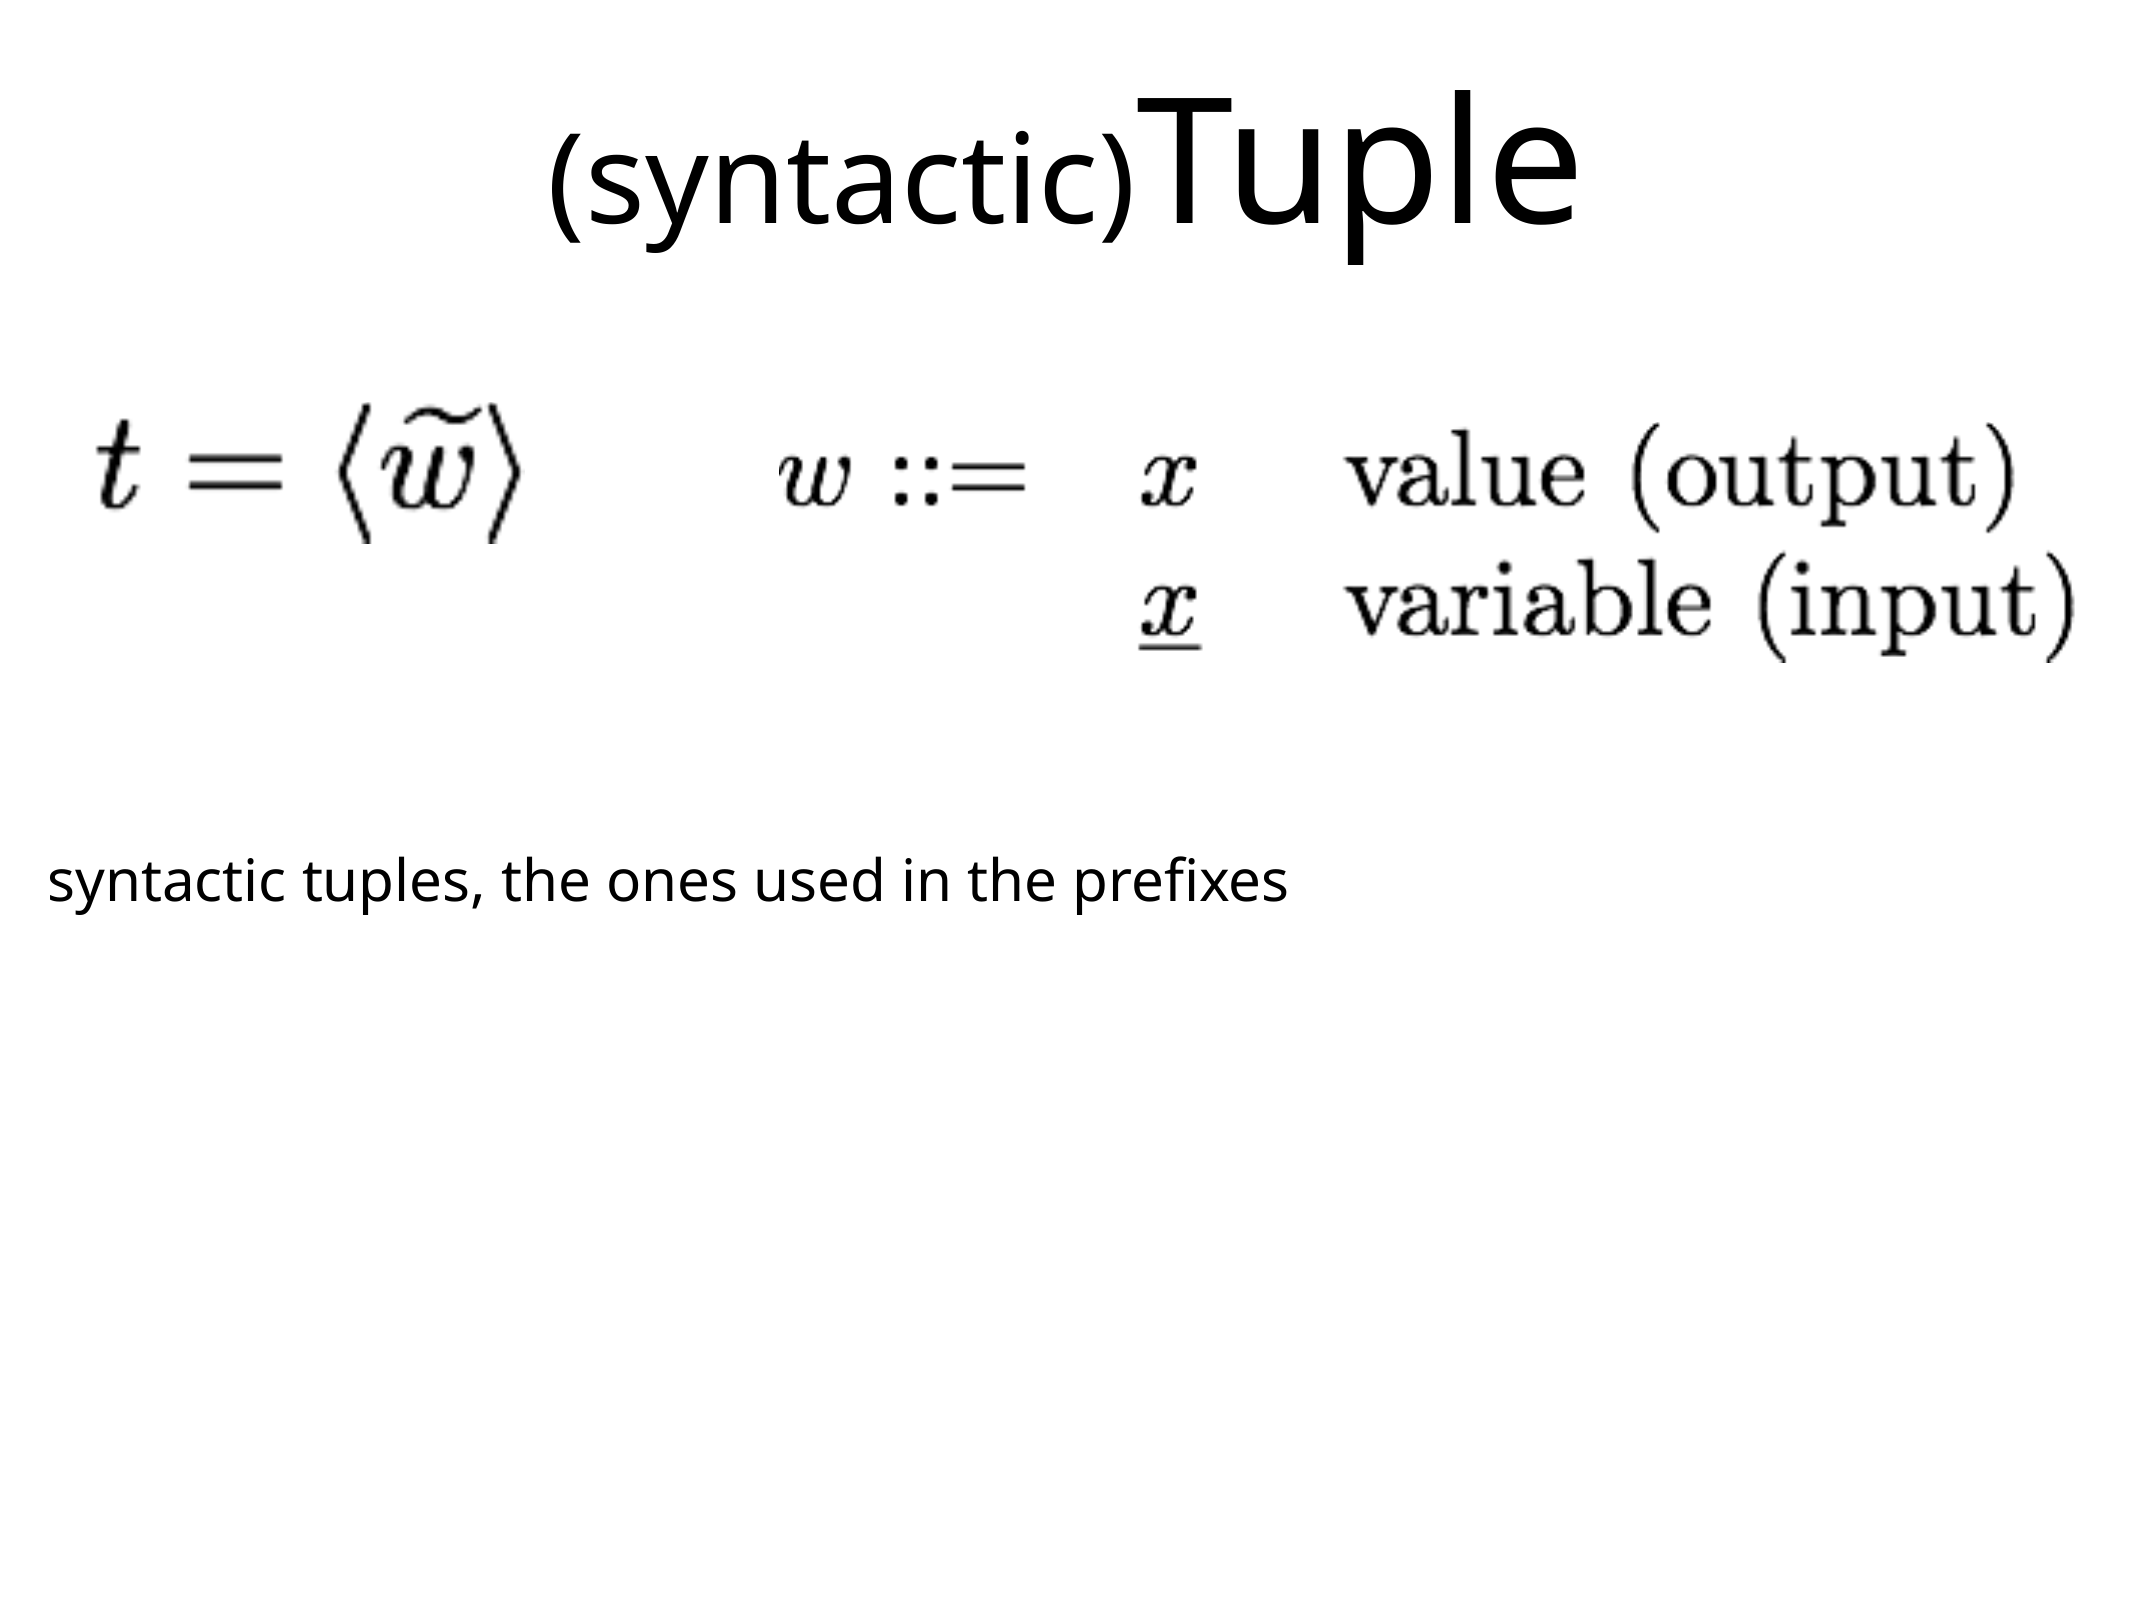

# (syntactic)Tuple
syntactic tuples, the ones used in the prefixes
30